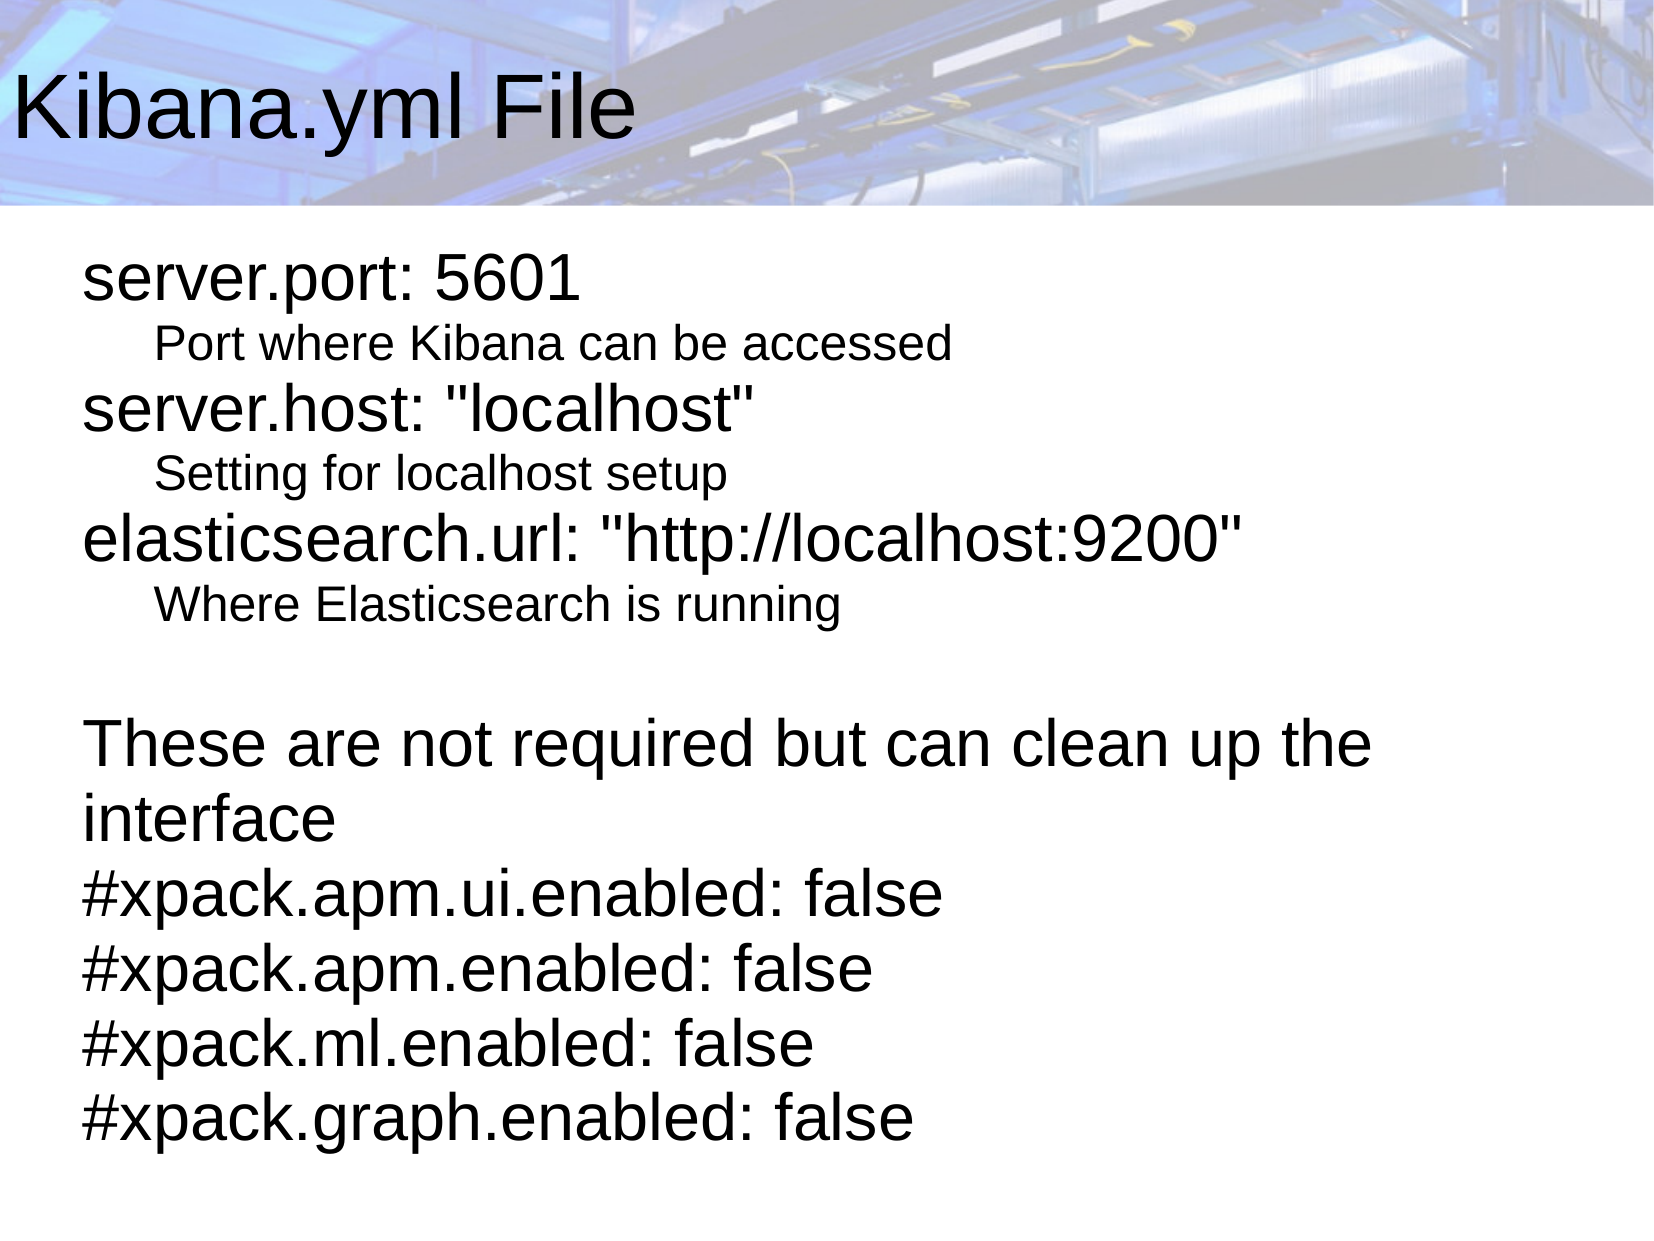

# Kibana.yml File
server.port: 5601
Port where Kibana can be accessed
server.host: "localhost"
Setting for localhost setup
elasticsearch.url: "http://localhost:9200"
Where Elasticsearch is running
These are not required but can clean up the interface
#xpack.apm.ui.enabled: false
#xpack.apm.enabled: false
#xpack.ml.enabled: false
#xpack.graph.enabled: false